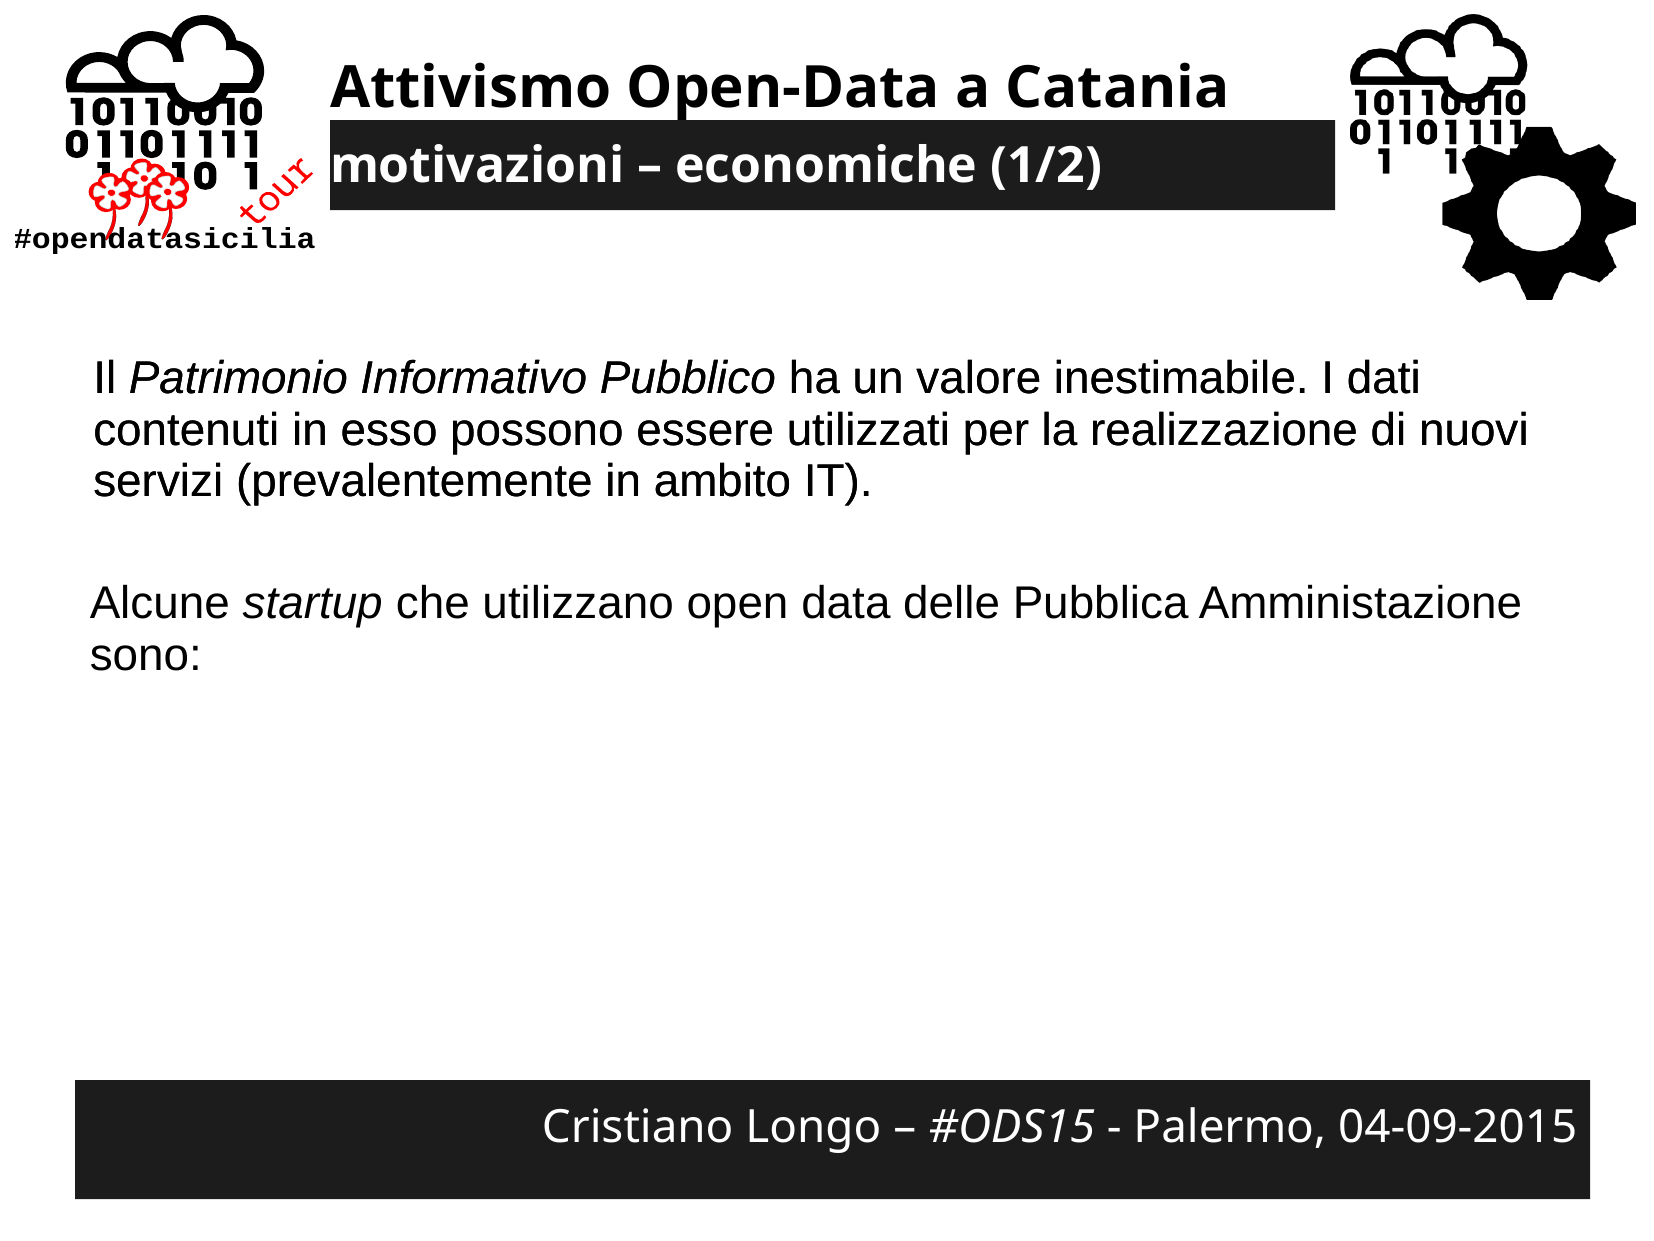

# Attivismo Open-Data a Catania
motivazioni – economiche (1/2)
Il Patrimonio Informativo Pubblico ha un valore inestimabile. I dati contenuti in esso possono essere utilizzati per la realizzazione di nuovi servizi (prevalentemente in ambito IT).
Il Patrimonio Informativo Pubblico ha un valore inestimabile. I dati contenuti in esso possono essere utilizzati per la realizzazione di nuovi servizi (prevalentemente in ambito IT).
Alcune startup che utilizzano open data delle Pubblica Amministazione sono:
 Cristiano Longo – #ODS15 - Palermo, 04-09-2015